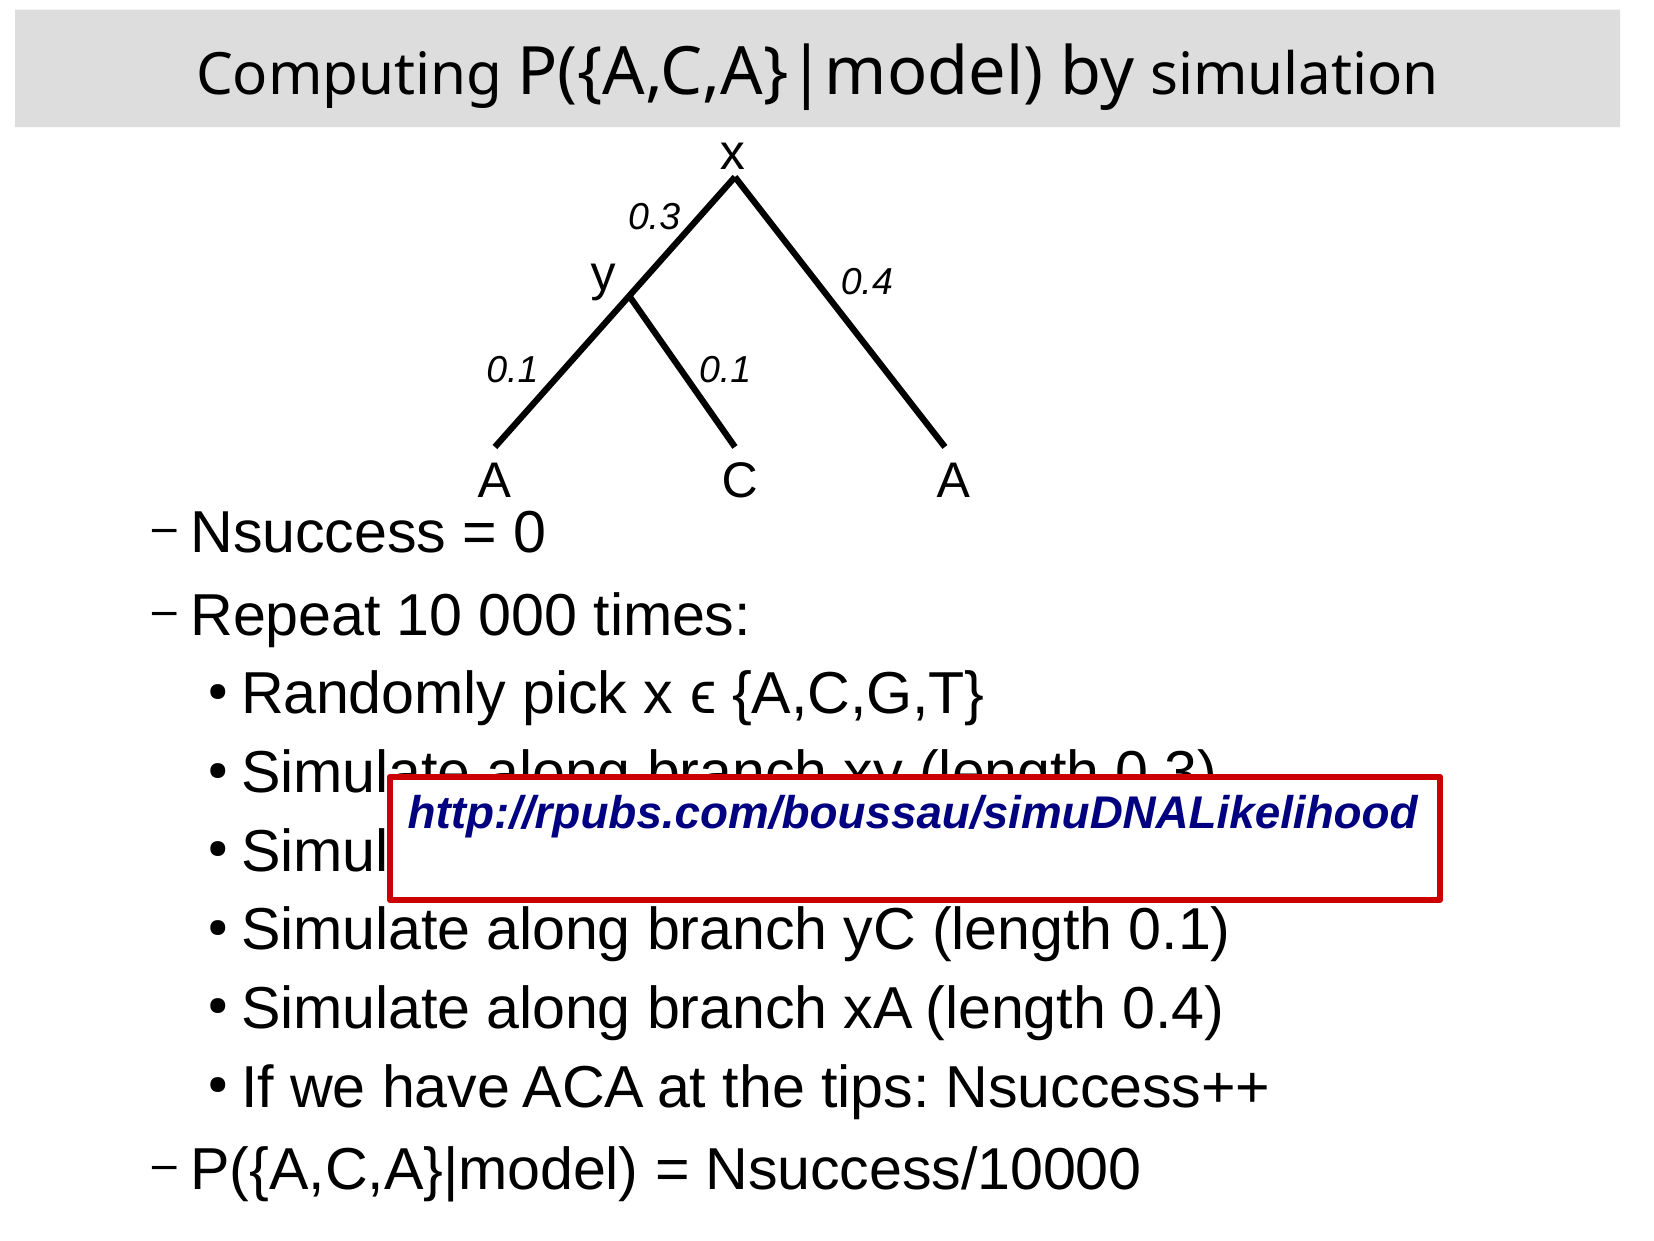

# Computing P({A,C,A}|model) by simulation
x
0.3
y
0.4
0.1
0.1
C
A
A
Nsuccess = 0
Repeat 10 000 times:
Randomly pick x ϵ {A,C,G,T}
Simulate along branch xy (length 0.3)
Simulate along branch yA (length 0.1)
Simulate along branch yC (length 0.1)
Simulate along branch xA (length 0.4)
If we have ACA at the tips: Nsuccess++
P({A,C,A}|model) = Nsuccess/10000
http://rpubs.com/boussau/simuDNALikelihood